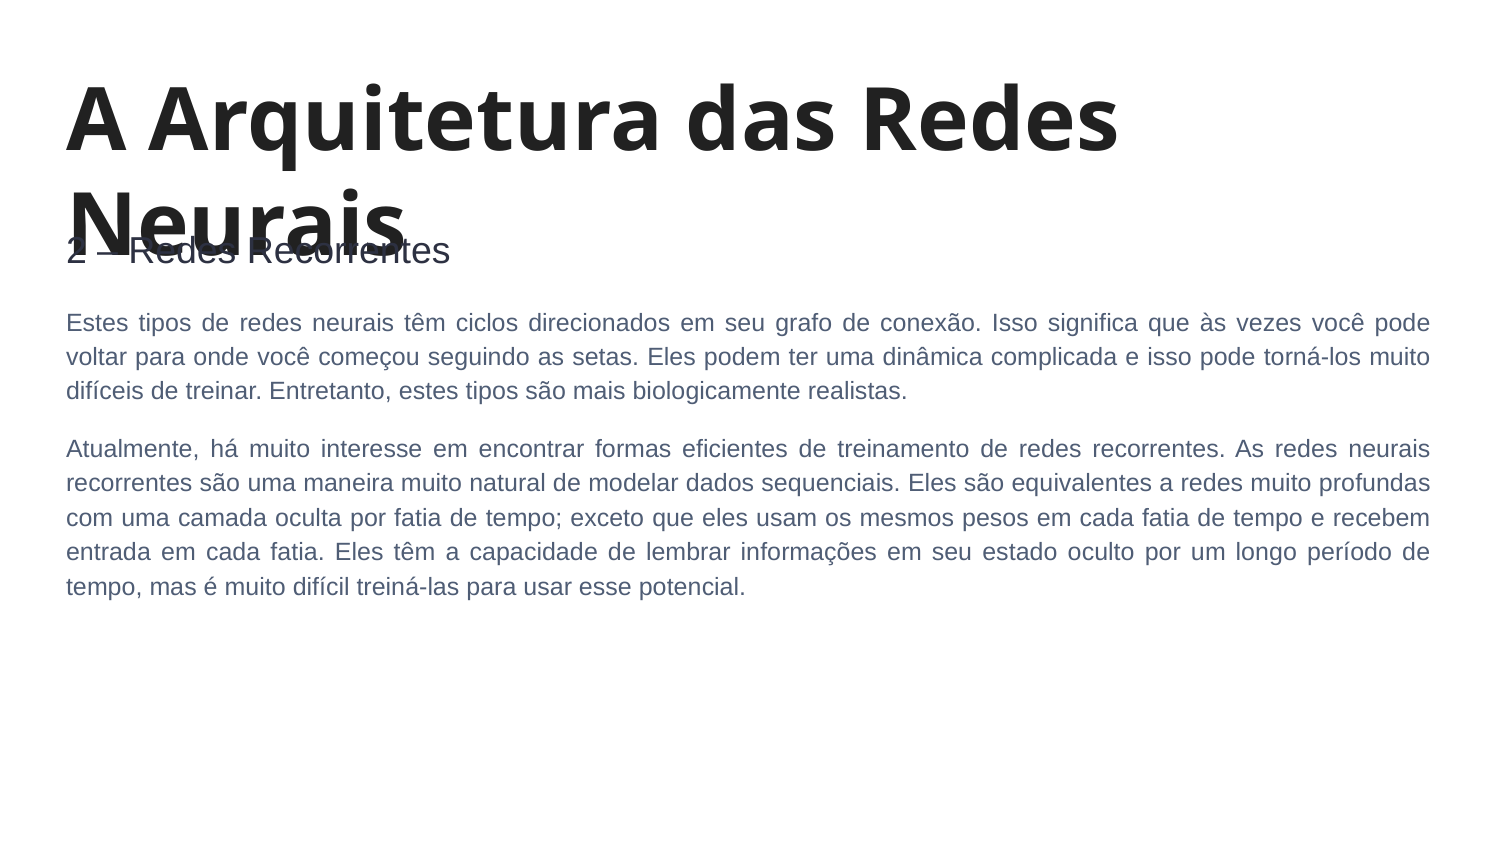

# A Arquitetura das Redes Neurais
2 – Redes Recorrentes
Estes tipos de redes neurais têm ciclos direcionados em seu grafo de conexão. Isso significa que às vezes você pode voltar para onde você começou seguindo as setas. Eles podem ter uma dinâmica complicada e isso pode torná-los muito difíceis de treinar. Entretanto, estes tipos são mais biologicamente realistas.
Atualmente, há muito interesse em encontrar formas eficientes de treinamento de redes recorrentes. As redes neurais recorrentes são uma maneira muito natural de modelar dados sequenciais. Eles são equivalentes a redes muito profundas com uma camada oculta por fatia de tempo; exceto que eles usam os mesmos pesos em cada fatia de tempo e recebem entrada em cada fatia. Eles têm a capacidade de lembrar informações em seu estado oculto por um longo período de tempo, mas é muito difícil treiná-las para usar esse potencial.